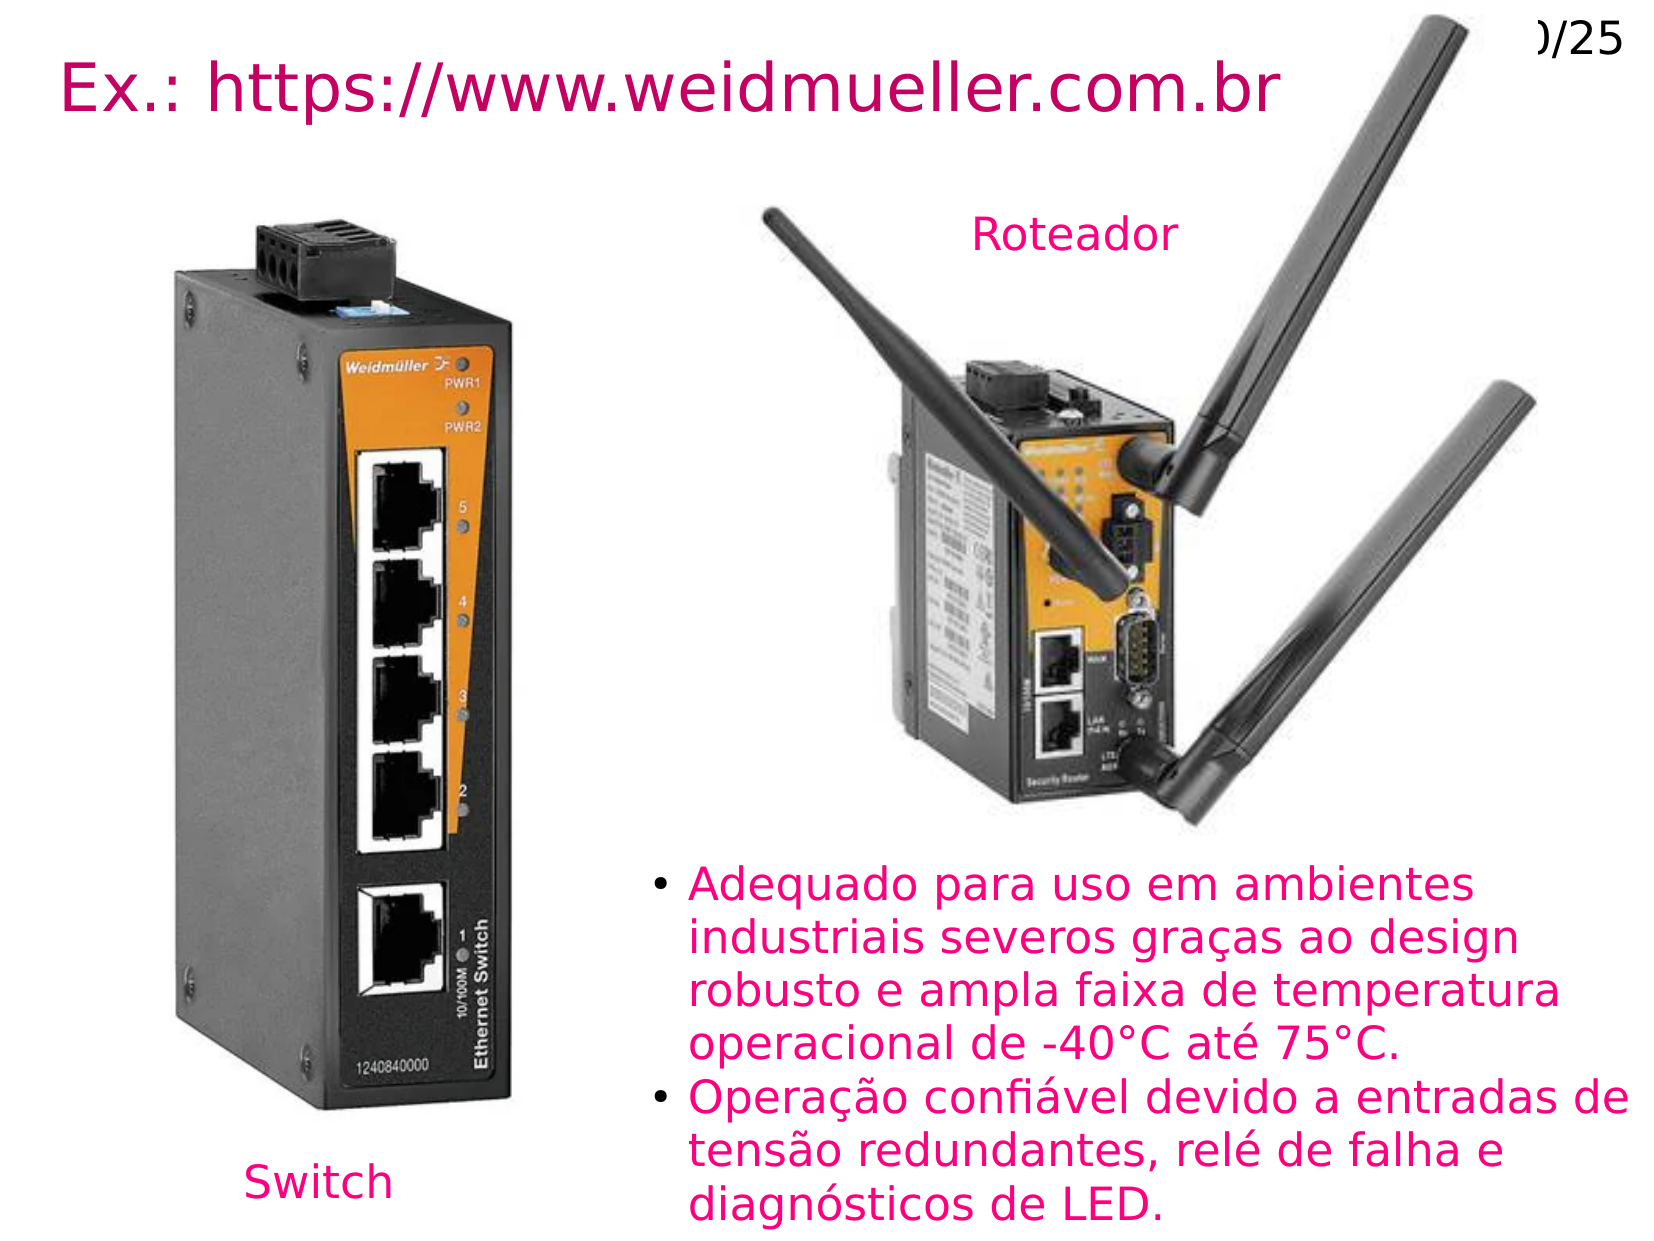

10
# Ex.: https://www.weidmueller.com.br
Roteador
Adequado para uso em ambientes industriais severos graças ao design robusto e ampla faixa de temperatura operacional de -40°C até 75°C.
Operação confiável devido a entradas de tensão redundantes, relé de falha e diagnósticos de LED.
Switch